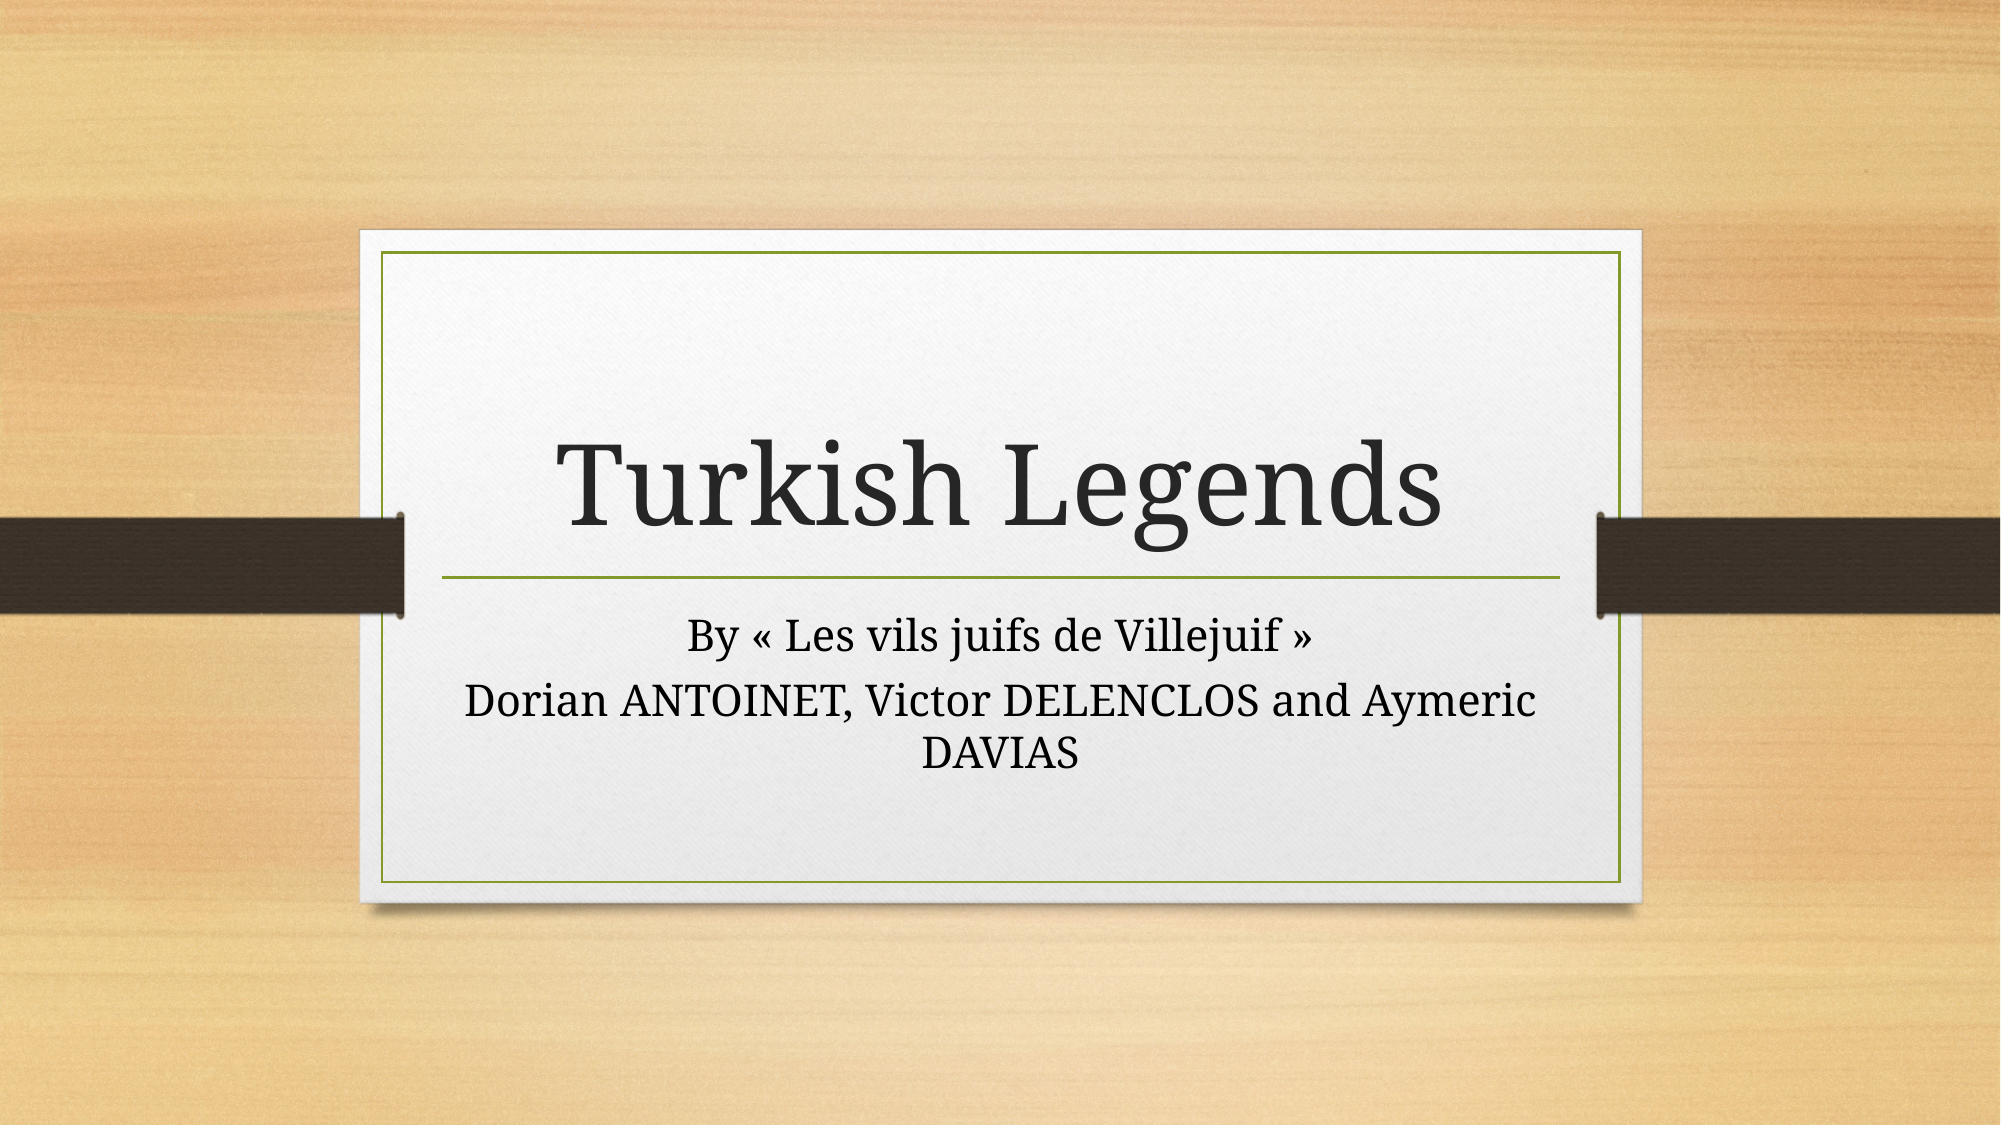

# Turkish Legends
By « Les vils juifs de Villejuif »
Dorian ANTOINET, Victor DELENCLOS and Aymeric DAVIAS